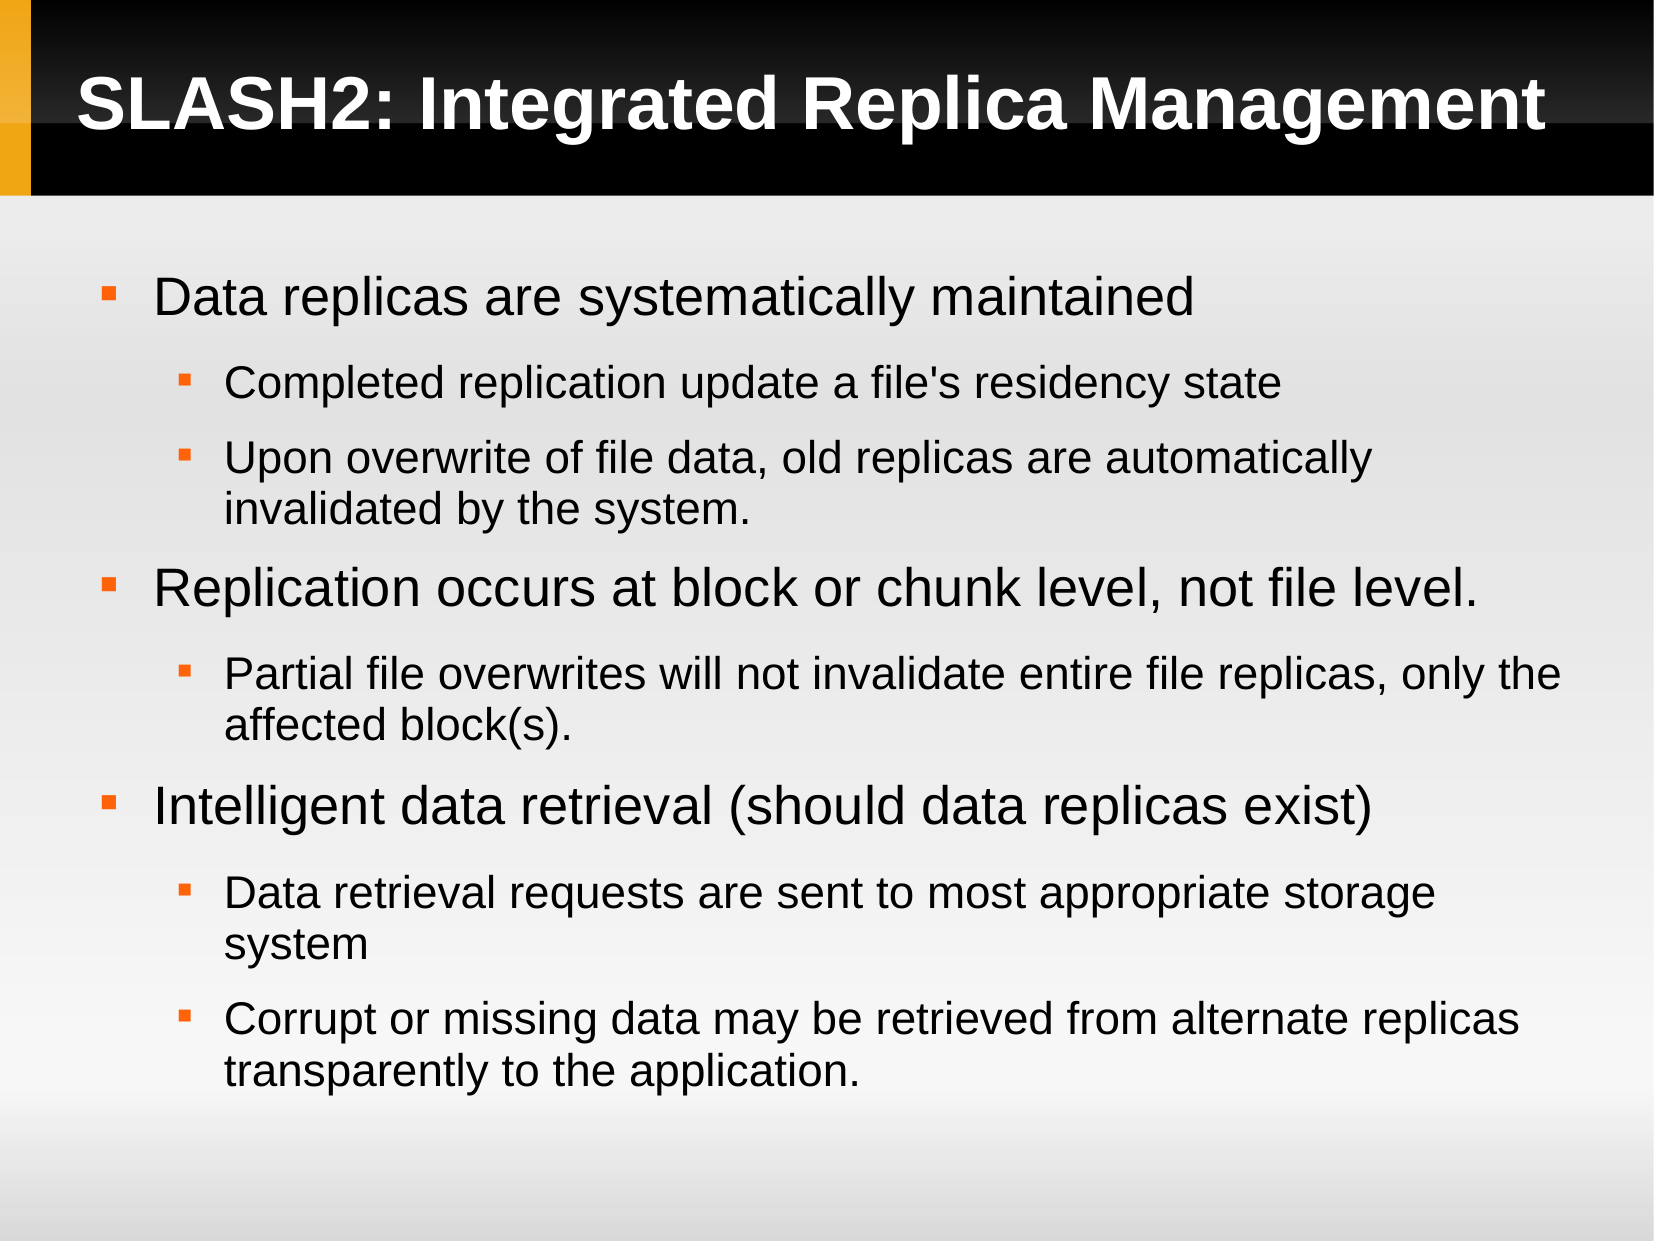

# SLASH2: Integrated Replica Management
Data replicas are systematically maintained
Completed replication update a file's residency state
Upon overwrite of file data, old replicas are automatically invalidated by the system.
Replication occurs at block or chunk level, not file level.
Partial file overwrites will not invalidate entire file replicas, only the affected block(s).
Intelligent data retrieval (should data replicas exist)‏
Data retrieval requests are sent to most appropriate storage system
Corrupt or missing data may be retrieved from alternate replicas transparently to the application.